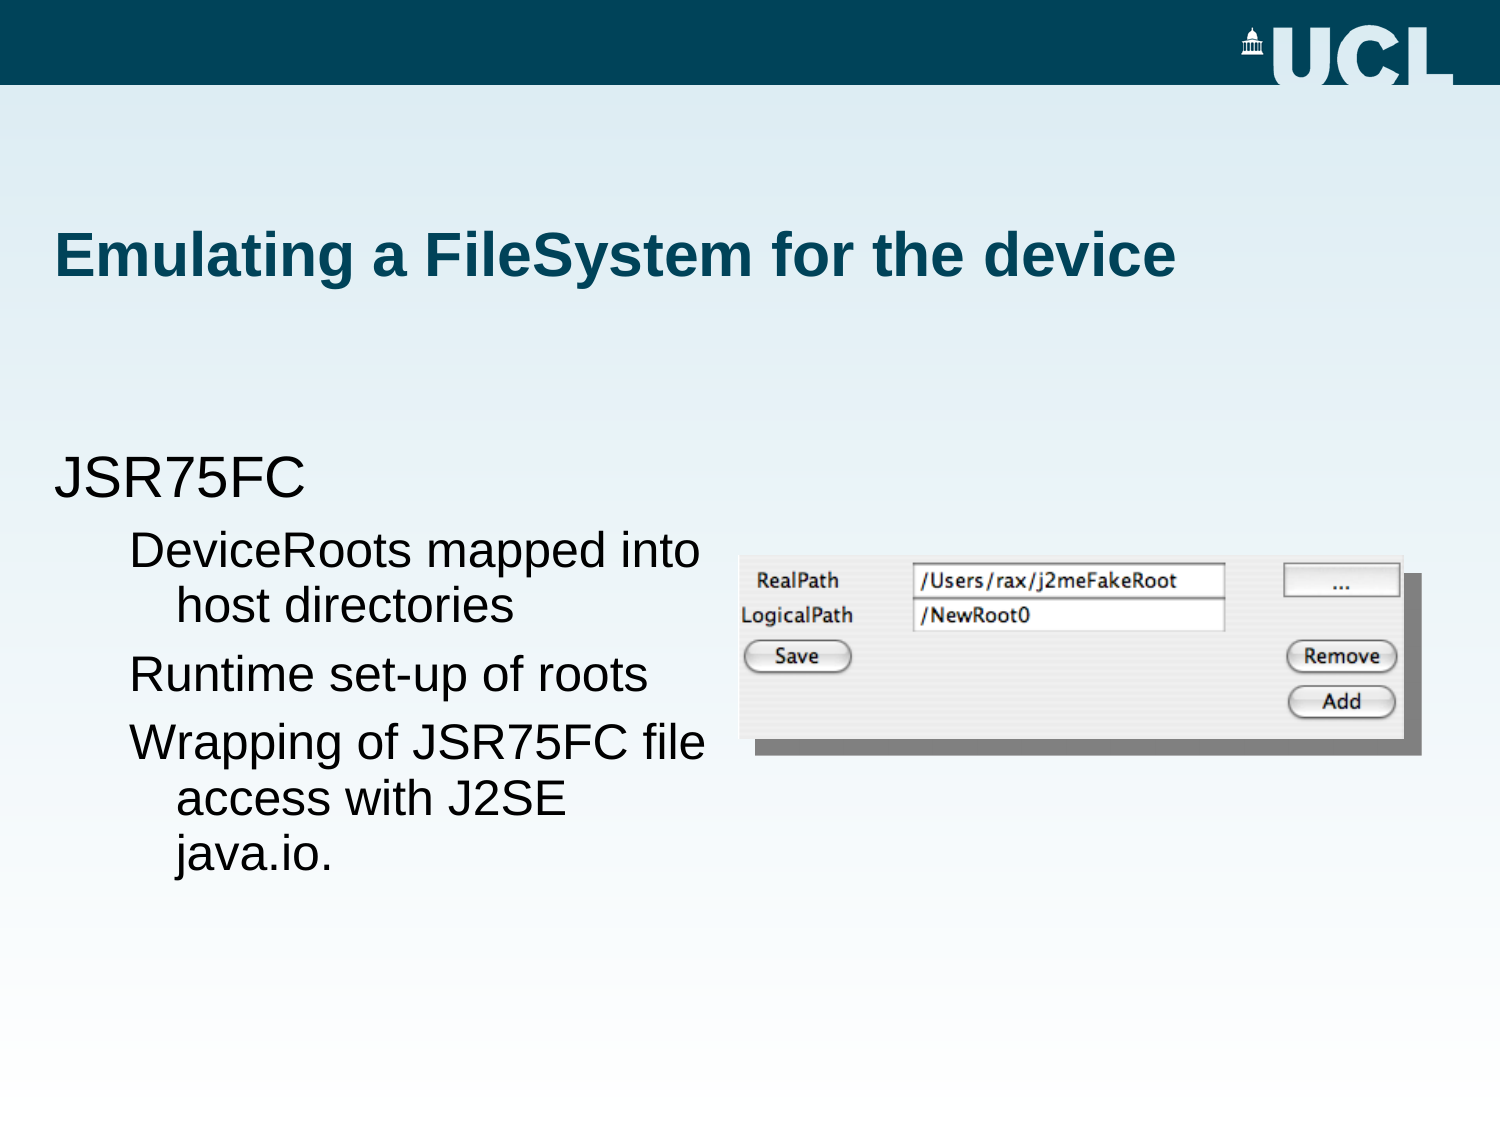

# Emulating a FileSystem for the device
JSR75FC
DeviceRoots mapped into host directories
Runtime set-up of roots
Wrapping of JSR75FC file access with J2SE java.io.